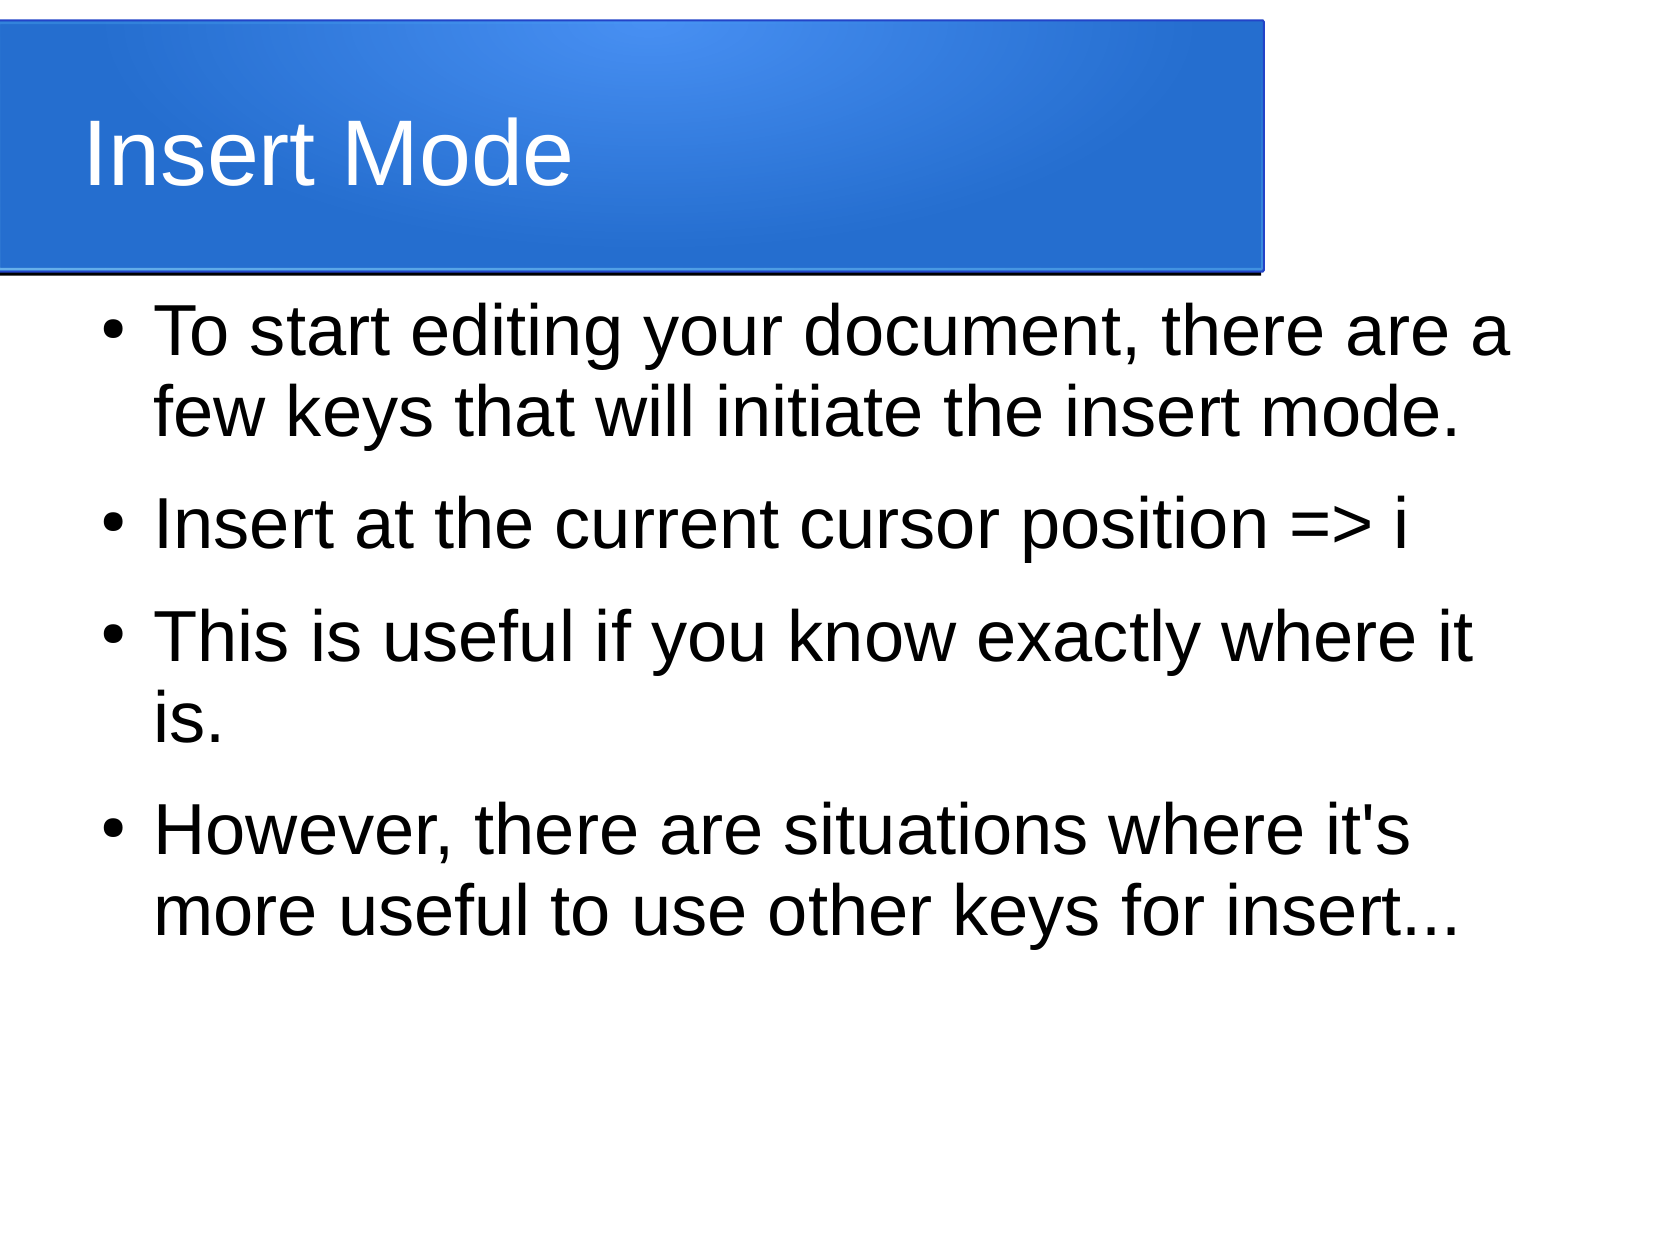

# Insert Mode
To start editing your document, there are a few keys that will initiate the insert mode.
Insert at the current cursor position => i
This is useful if you know exactly where it is.
However, there are situations where it's more useful to use other keys for insert...